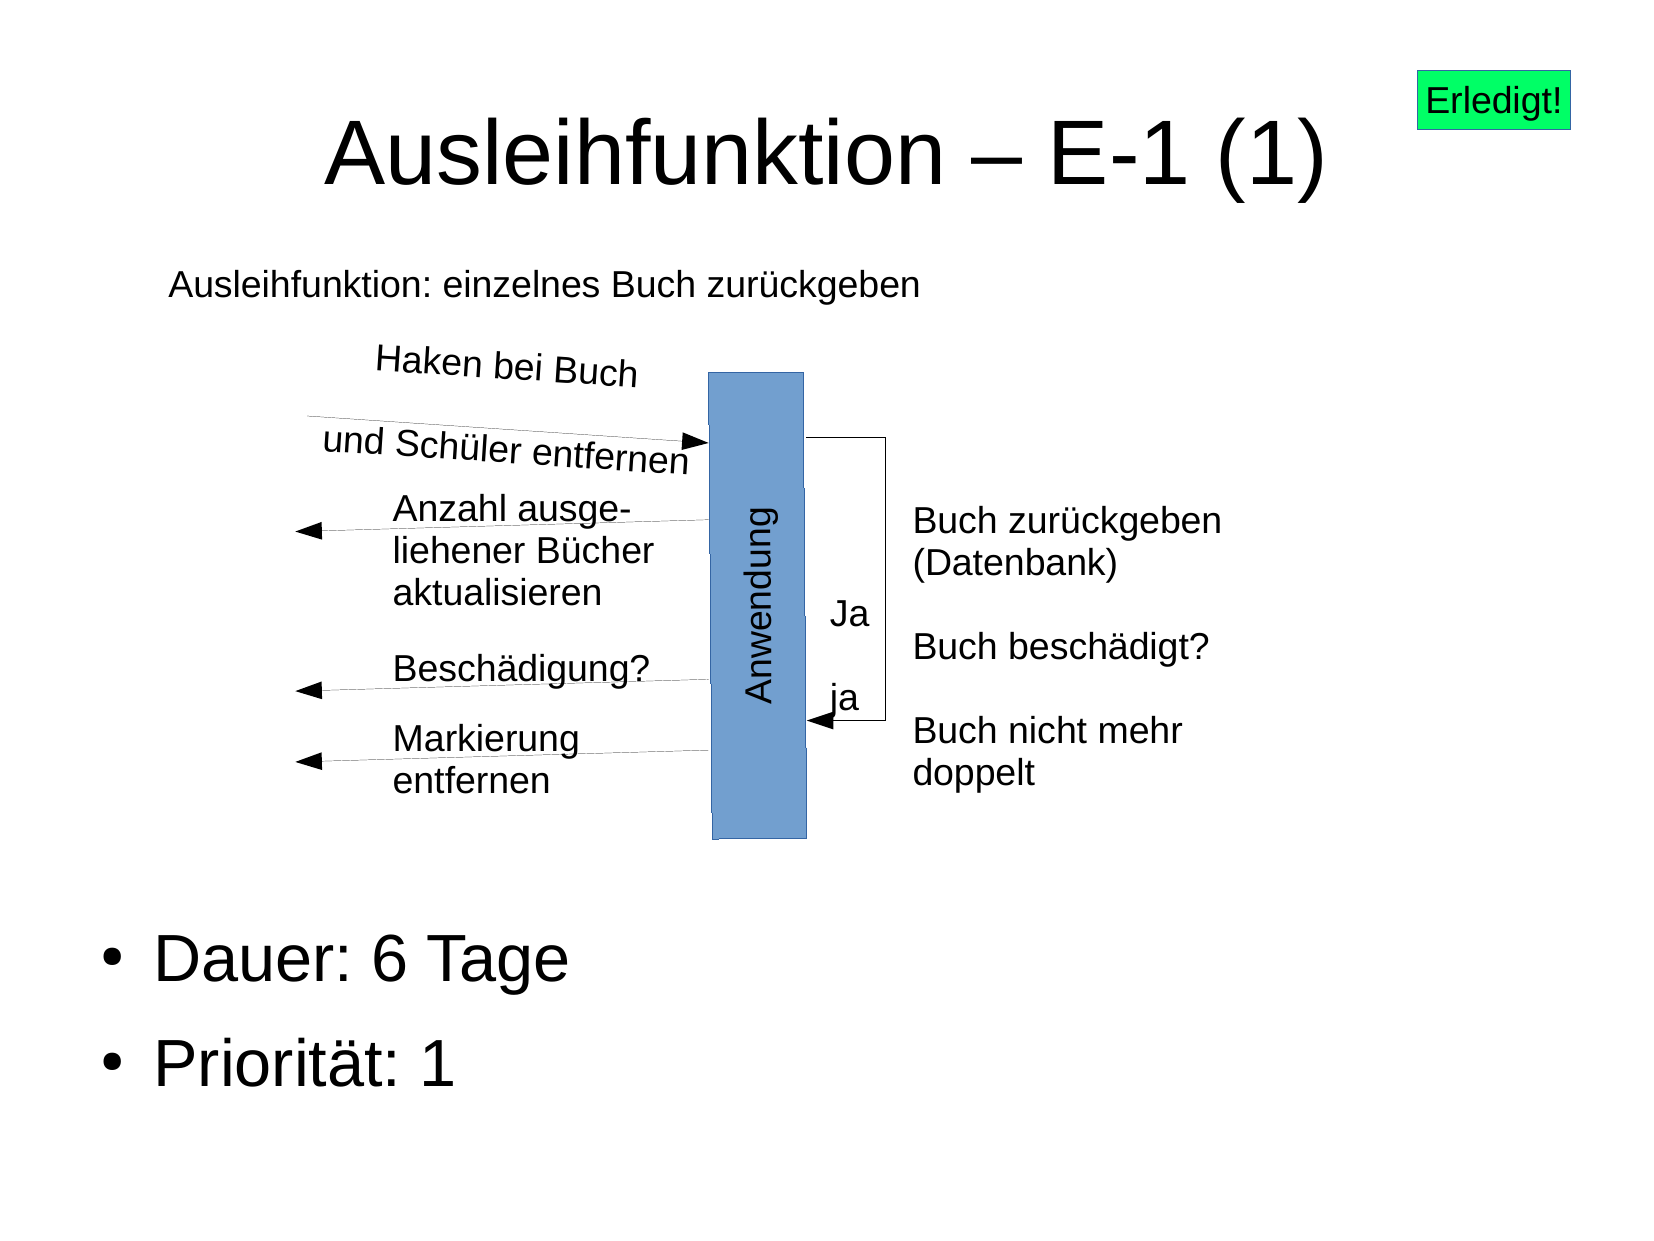

# Ausleihfunktion – E-1 (1)
Erledigt!
Ausleihfunktion: einzelnes Buch zurückgeben
Haken bei Buch
und Schüler entfernen
Anzahl ausge-liehener Bücher aktualisieren
Buch zurückgeben (Datenbank)
Buch beschädigt?
Buch nicht mehr doppelt
Anwendung
Ja
ja
Beschädigung?
Markierung entfernen
Dauer: 6 Tage
Priorität: 1